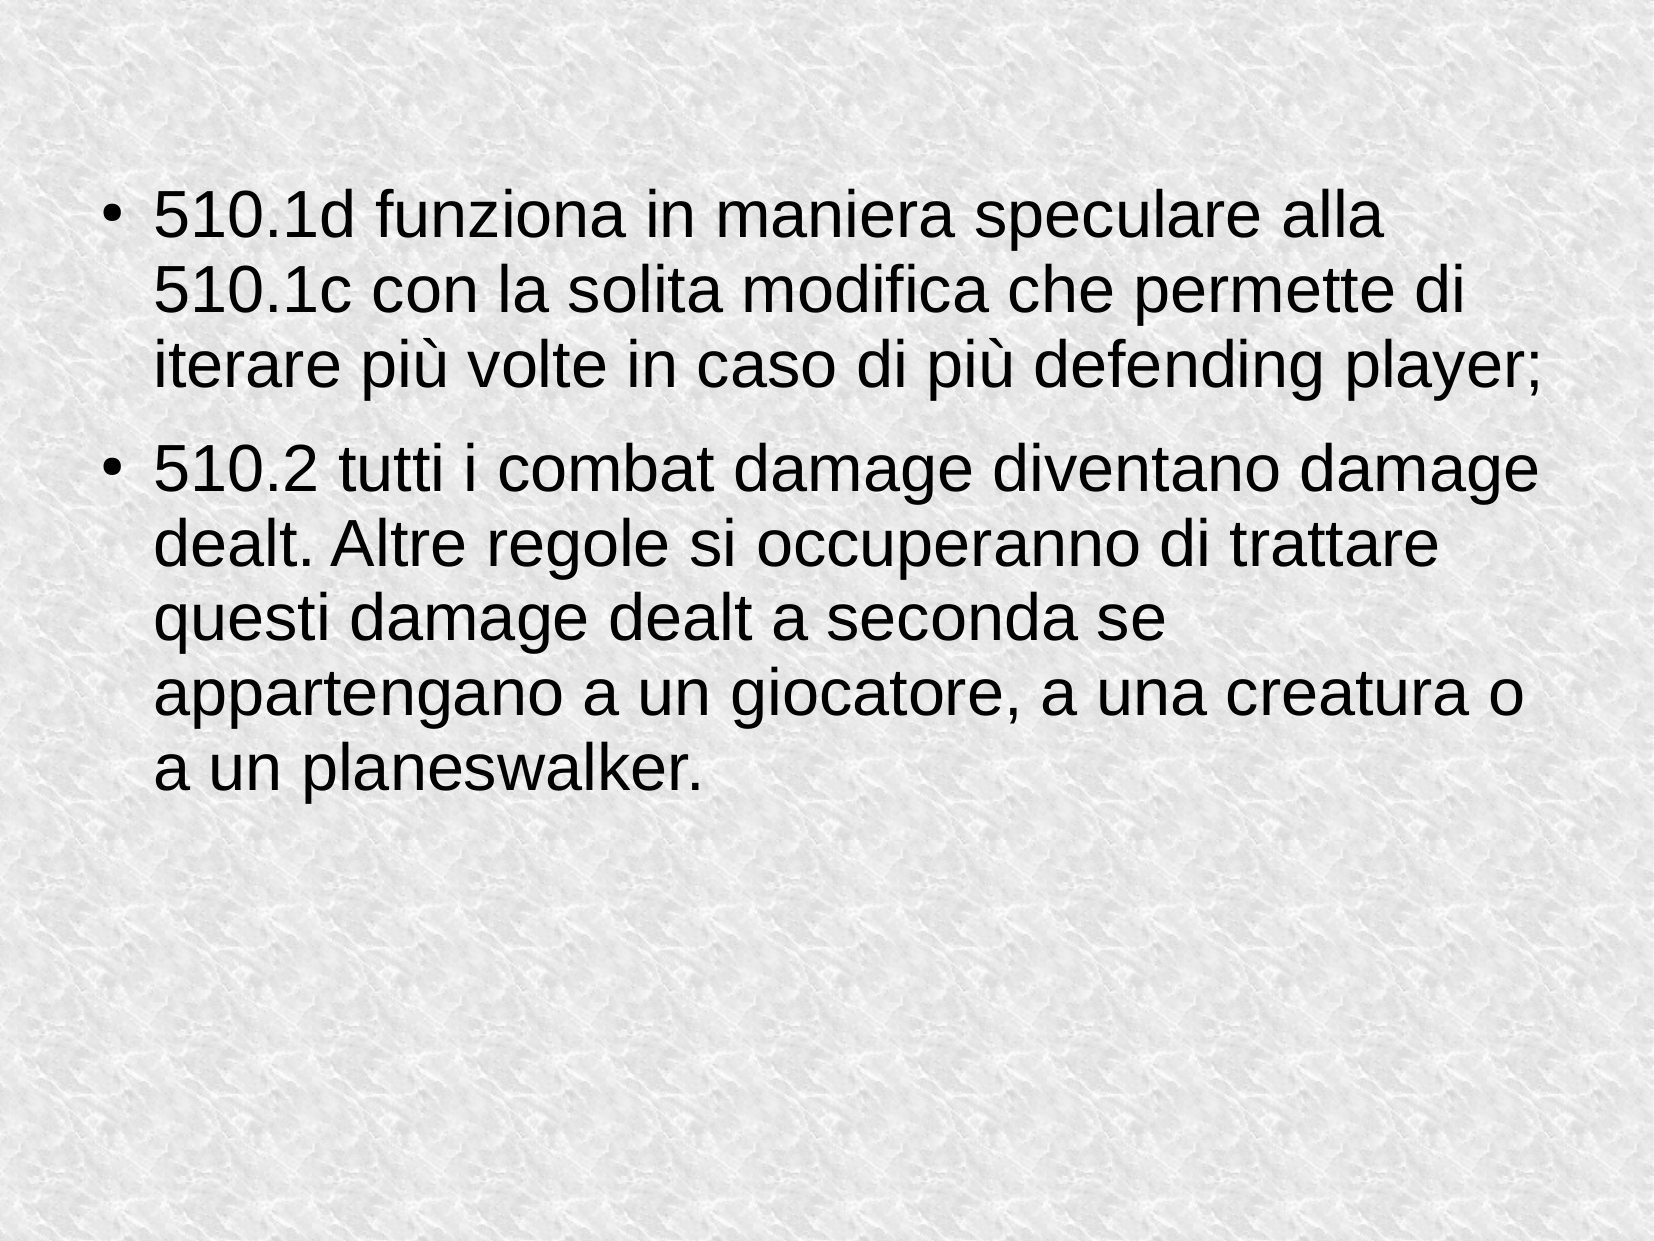

# 510.1d funziona in maniera speculare alla 510.1c con la solita modifica che permette di iterare più volte in caso di più defending player;
510.2 tutti i combat damage diventano damage dealt. Altre regole si occuperanno di trattare questi damage dealt a seconda se appartengano a un giocatore, a una creatura o a un planeswalker.